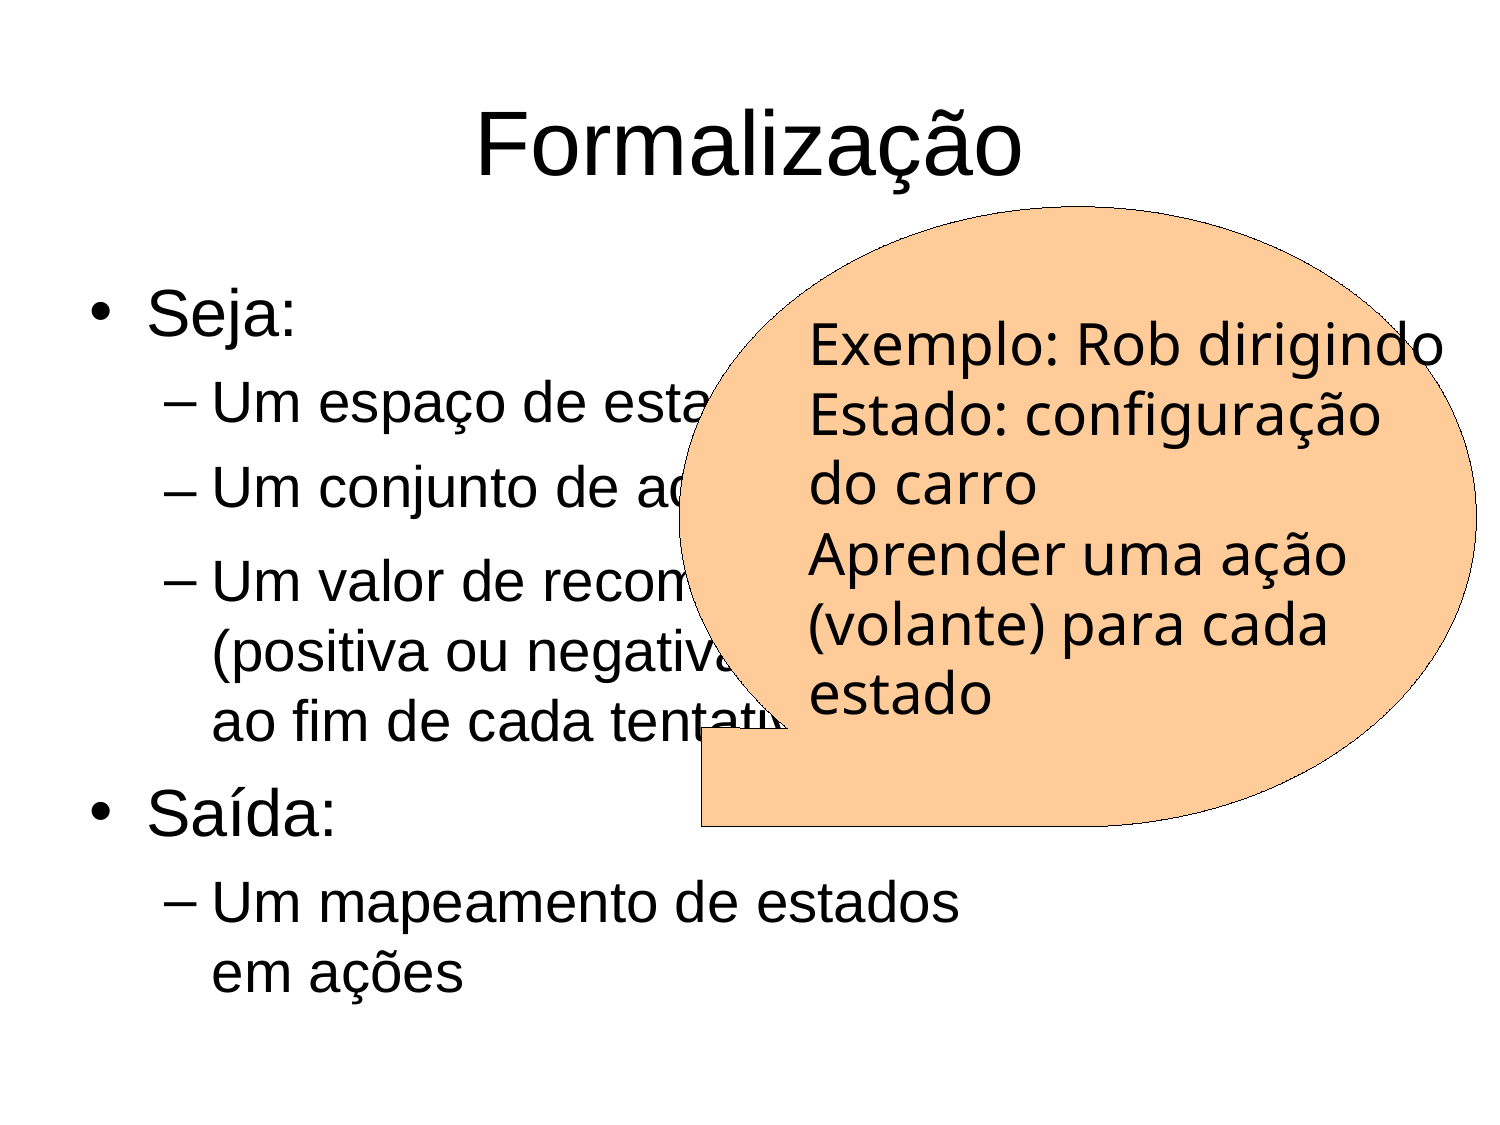

# Formalização
Exemplo: Rob dirigindo
Estado: configuração
do carro
Aprender uma ação
(volante) para cada
estado
Seja:
Um espaço de estados S
Um conjunto de ações a1, …, ak
Um valor de recompensa (positiva ou negativa) revelado ao fim de cada tentativa
Saída:
Um mapeamento de estados em ações